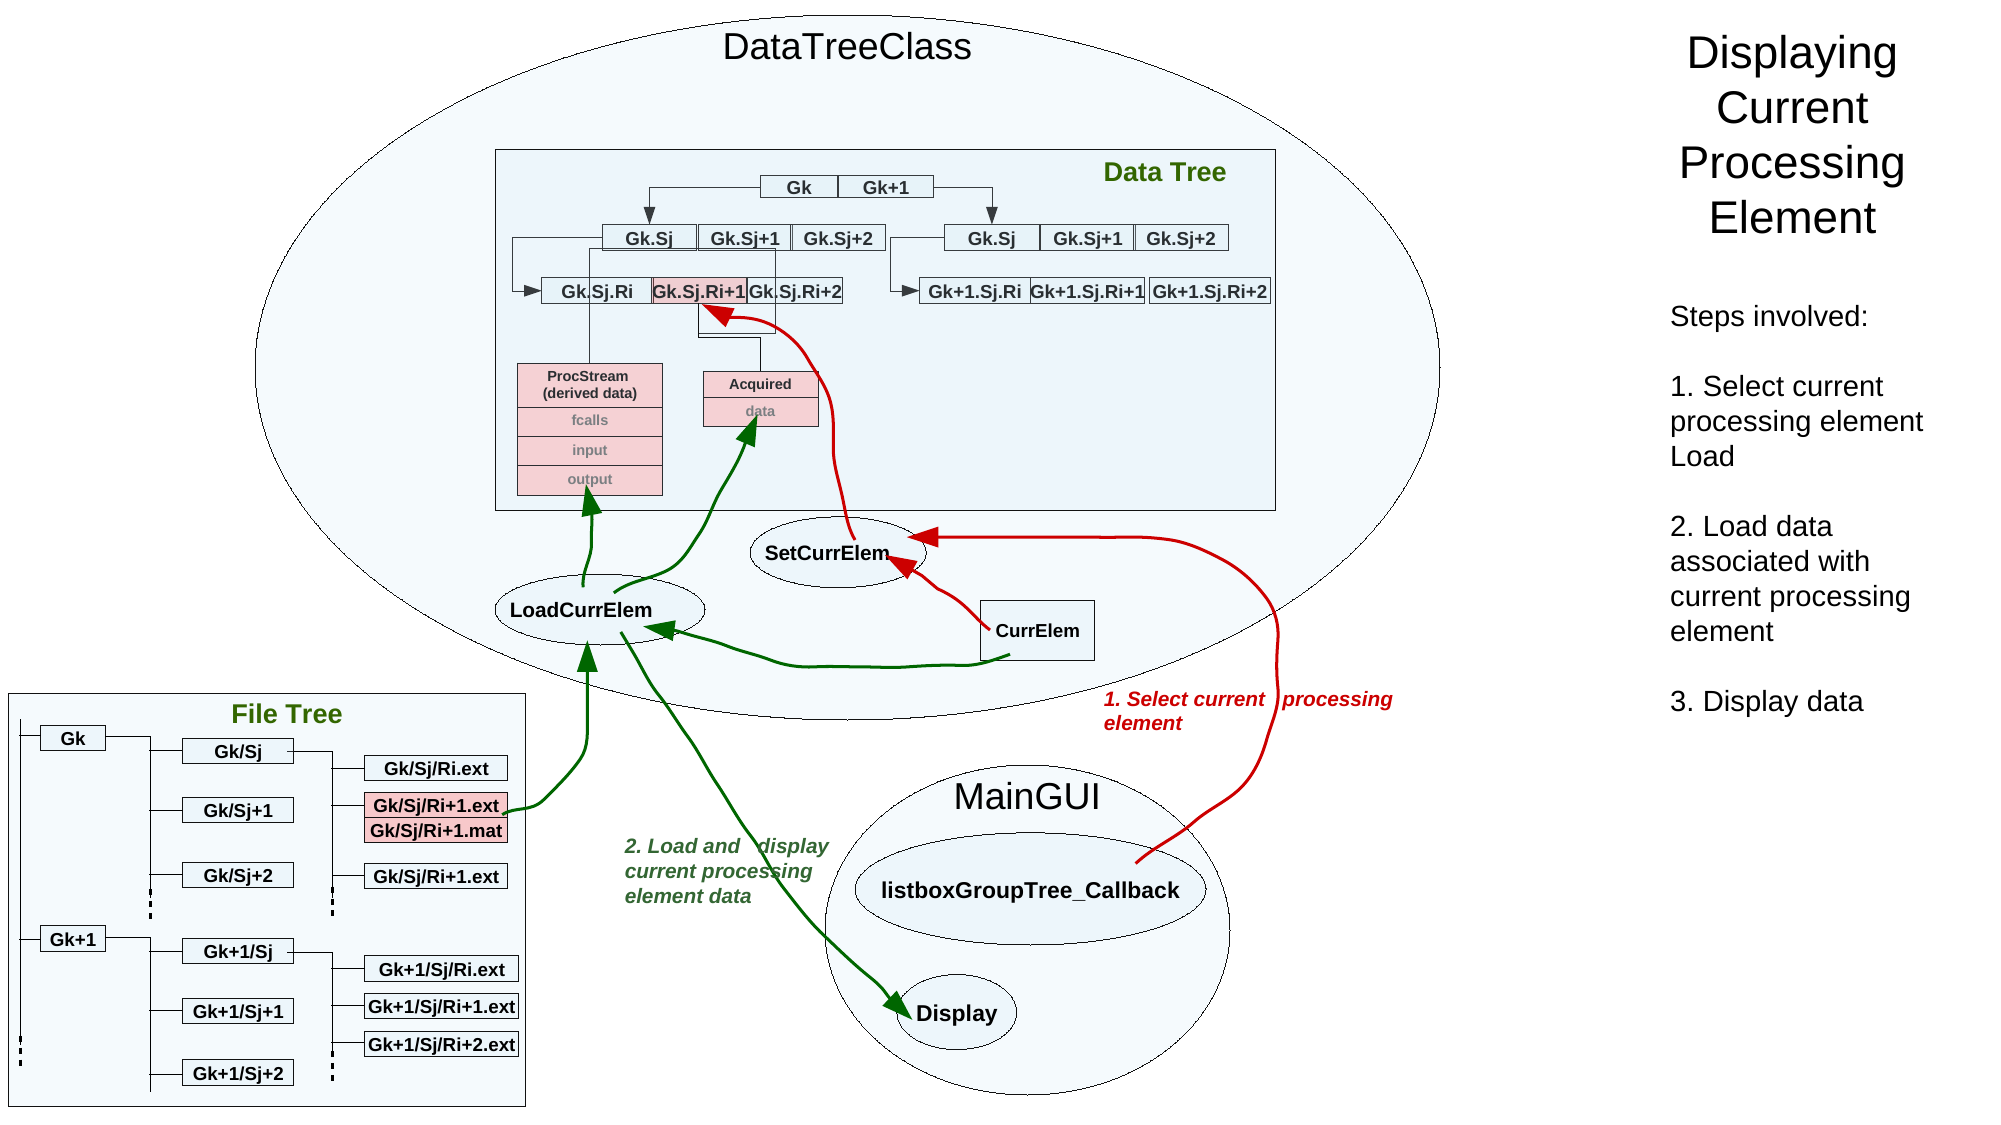

DataTreeClass
Displaying Current Processing Element
Steps involved:
1. Select current processing element
Load
2. Load data associated with current processing element
3. Display data
Data Tree
Gk
Gk+1
Gk.Sj
Gk.Sj+1
Gk.Sj+2
Gk.Sj
Gk.Sj+1
Gk.Sj+2
Gk.Sj.Ri
Gk.Sj.Ri+1
Gk.Sj.Ri+2
Gk+1.Sj.Ri
Gk+1.Sj.Ri+1
Gk+1.Sj.Ri+2
| ProcStream (derived data) |
| --- |
| fcalls |
| input |
| output |
| Acquired |
| --- |
| data |
SetCurrElem
LoadCurrElem
CurrElem
1. Select current processing element
File Tree
Gk
Gk/Sj
Gk/Sj/Ri.ext
MainGUI
Gk/Sj/Ri+1.ext
Gk/Sj+1
Gk/Sj/Ri+1.mat
2. Load and display current processing element data
listboxGroupTree_Callback
Gk/Sj+2
Gk/Sj/Ri+1.ext
Gk+1
Gk+1/Sj
Gk+1/Sj/Ri.ext
Display
Gk+1/Sj/Ri+1.ext
Gk+1/Sj+1
Gk+1/Sj/Ri+2.ext
Gk+1/Sj+2